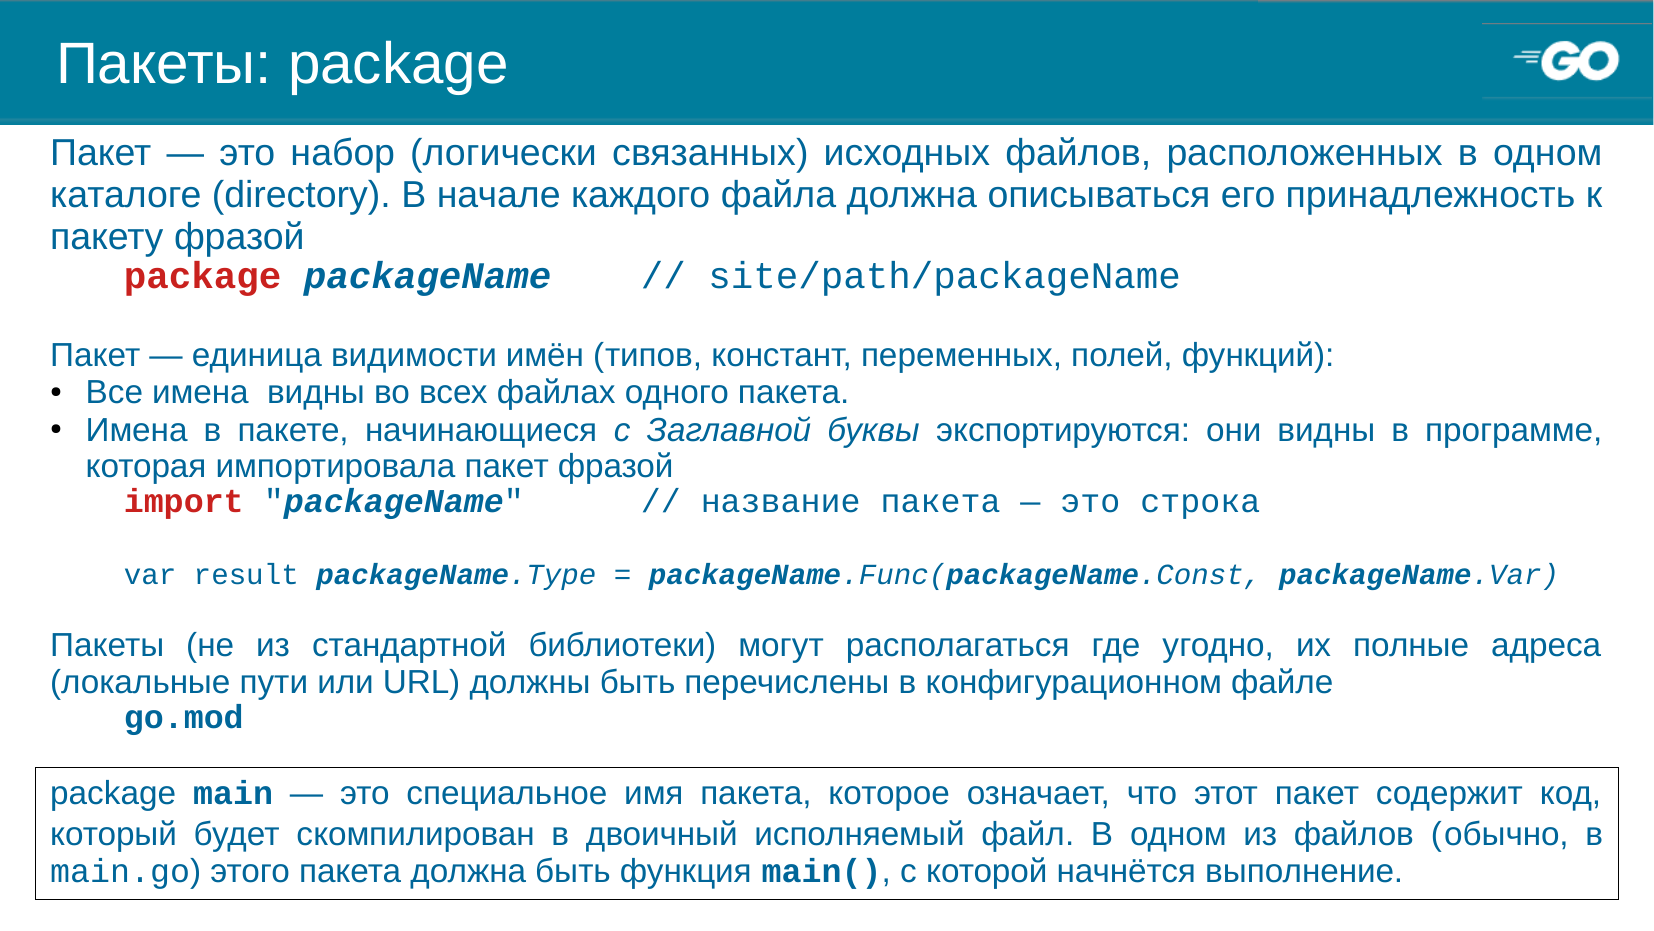

Пакеты: package
Пакет — это набор (логически связанных) исходных файлов, расположенных в одном каталоге (directory). В начале каждого файла должна описываться его принадлежность к пакету фразой
	package packageName		// site/path/packageName
Пакет — единица видимости имён (типов, констант, переменных, полей, функций):
Все имена видны во всех файлах одного пакета.
Имена в пакете, начинающиеся с Заглавной буквы экспортируются: они видны в программе, которая импортировала пакет фразой
	import "packageName"		// название пакета — это строка
	var result packageName.Type = packageName.Func(packageName.Const, packageName.Var)
Пакеты (не из стандартной библиотеки) могут располагаться где угодно, их полные адреса (локальные пути или URL) должны быть перечислены в конфигурационном файле
	go.mod
package main — это специальное имя пакета, которое означает, что этот пакет содержит код, который будет скомпилирован в двоичный исполняемый файл. В одном из файлов (обычно, в main.go) этого пакета должна быть функция main(), с которой начнётся выполнение.